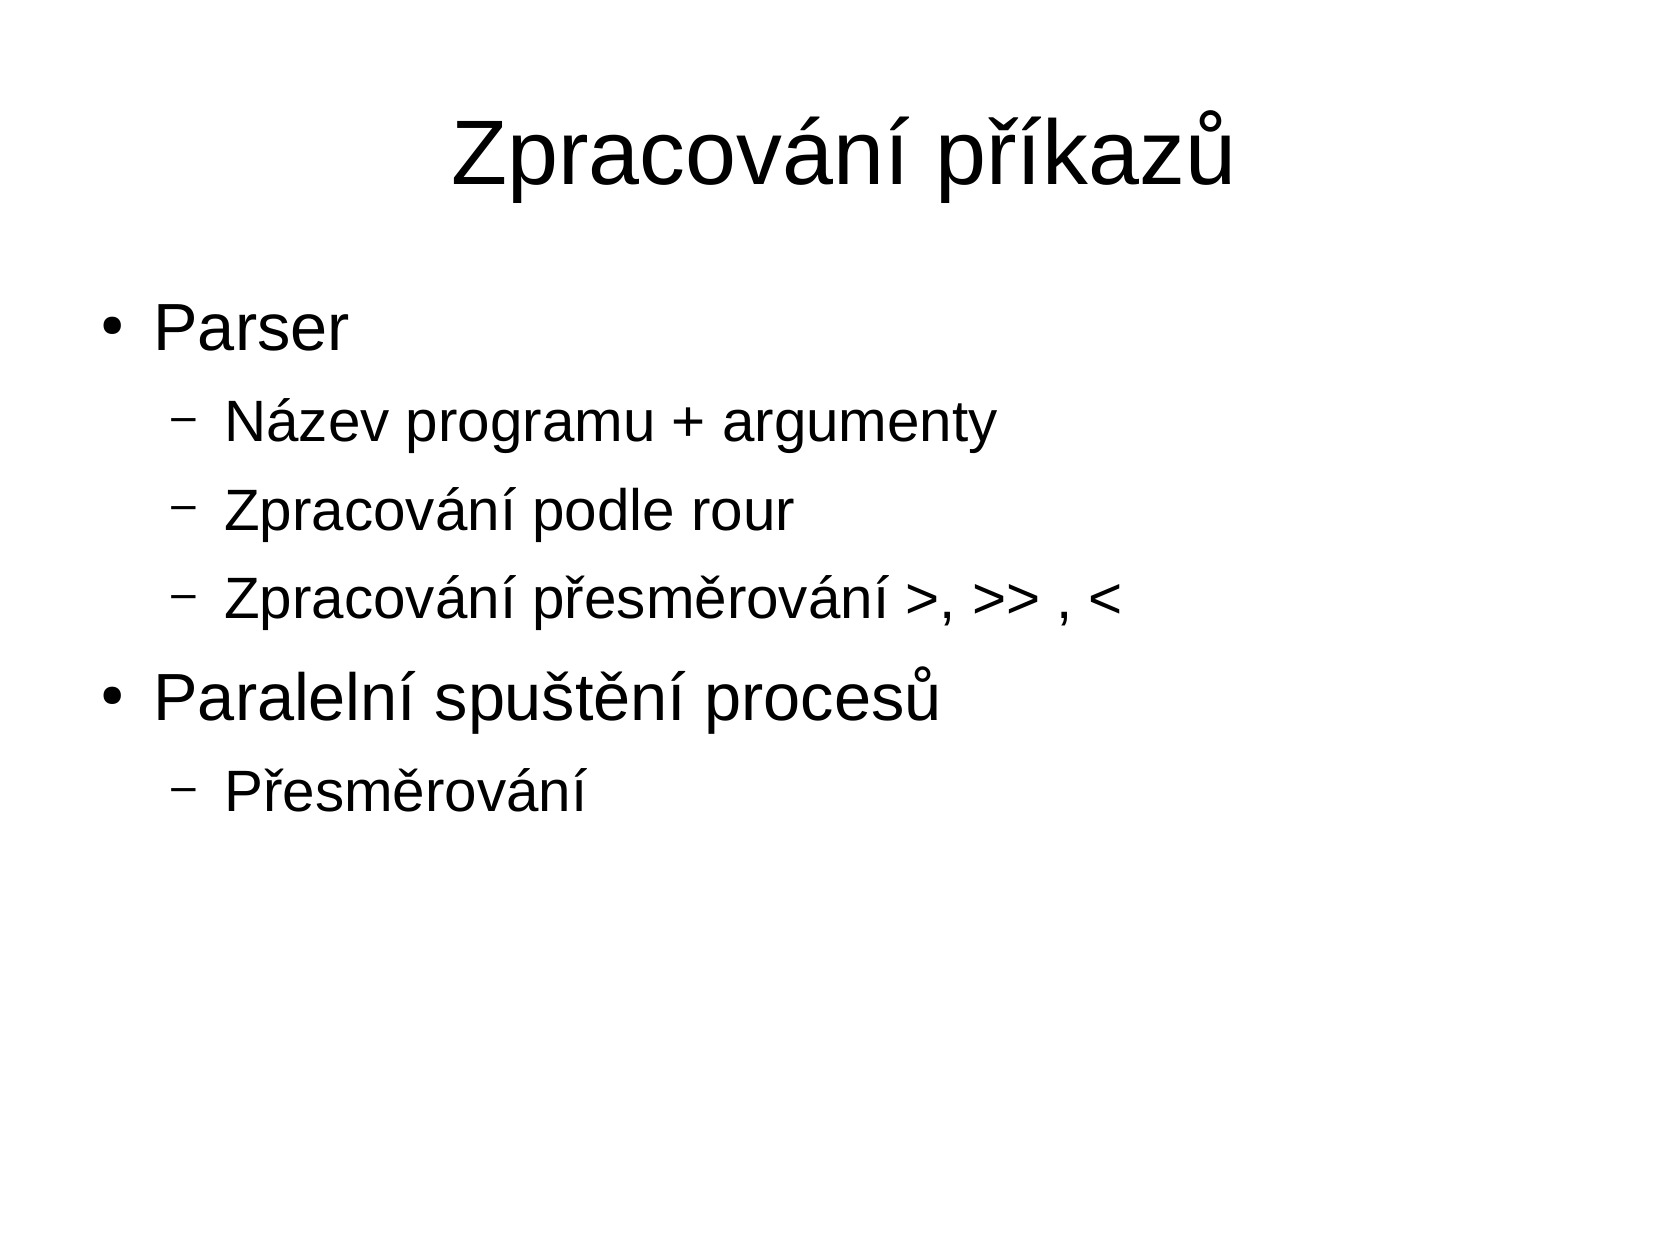

# Zpracování příkazů
Parser
Název programu + argumenty
Zpracování podle rour
Zpracování přesměrování >, >> , <
Paralelní spuštění procesů
Přesměrování